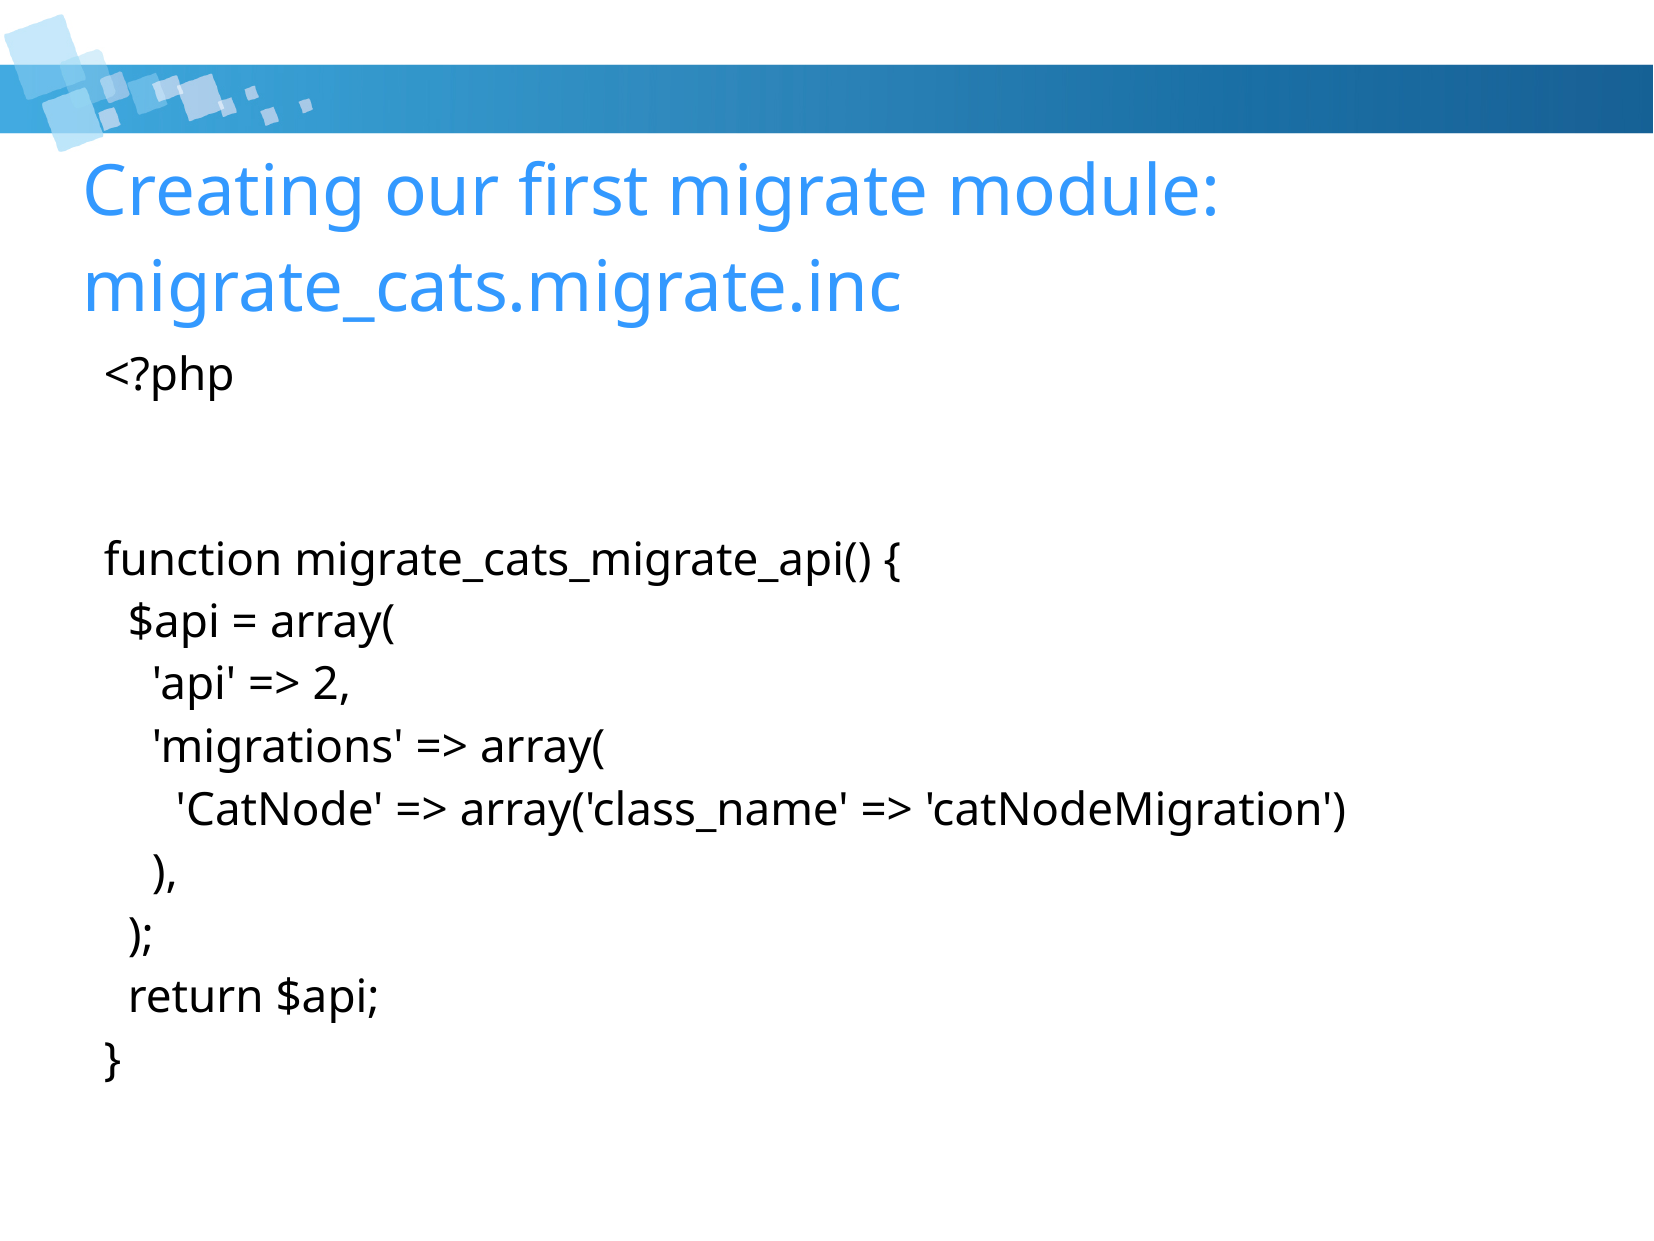

# Creating our first migrate module: migrate_cats.migrate.inc
<?php
function migrate_cats_migrate_api() {
 $api = array(
 'api' => 2,
 'migrations' => array(
 'CatNode' => array('class_name' => 'catNodeMigration')
 ),
 );
 return $api;
}